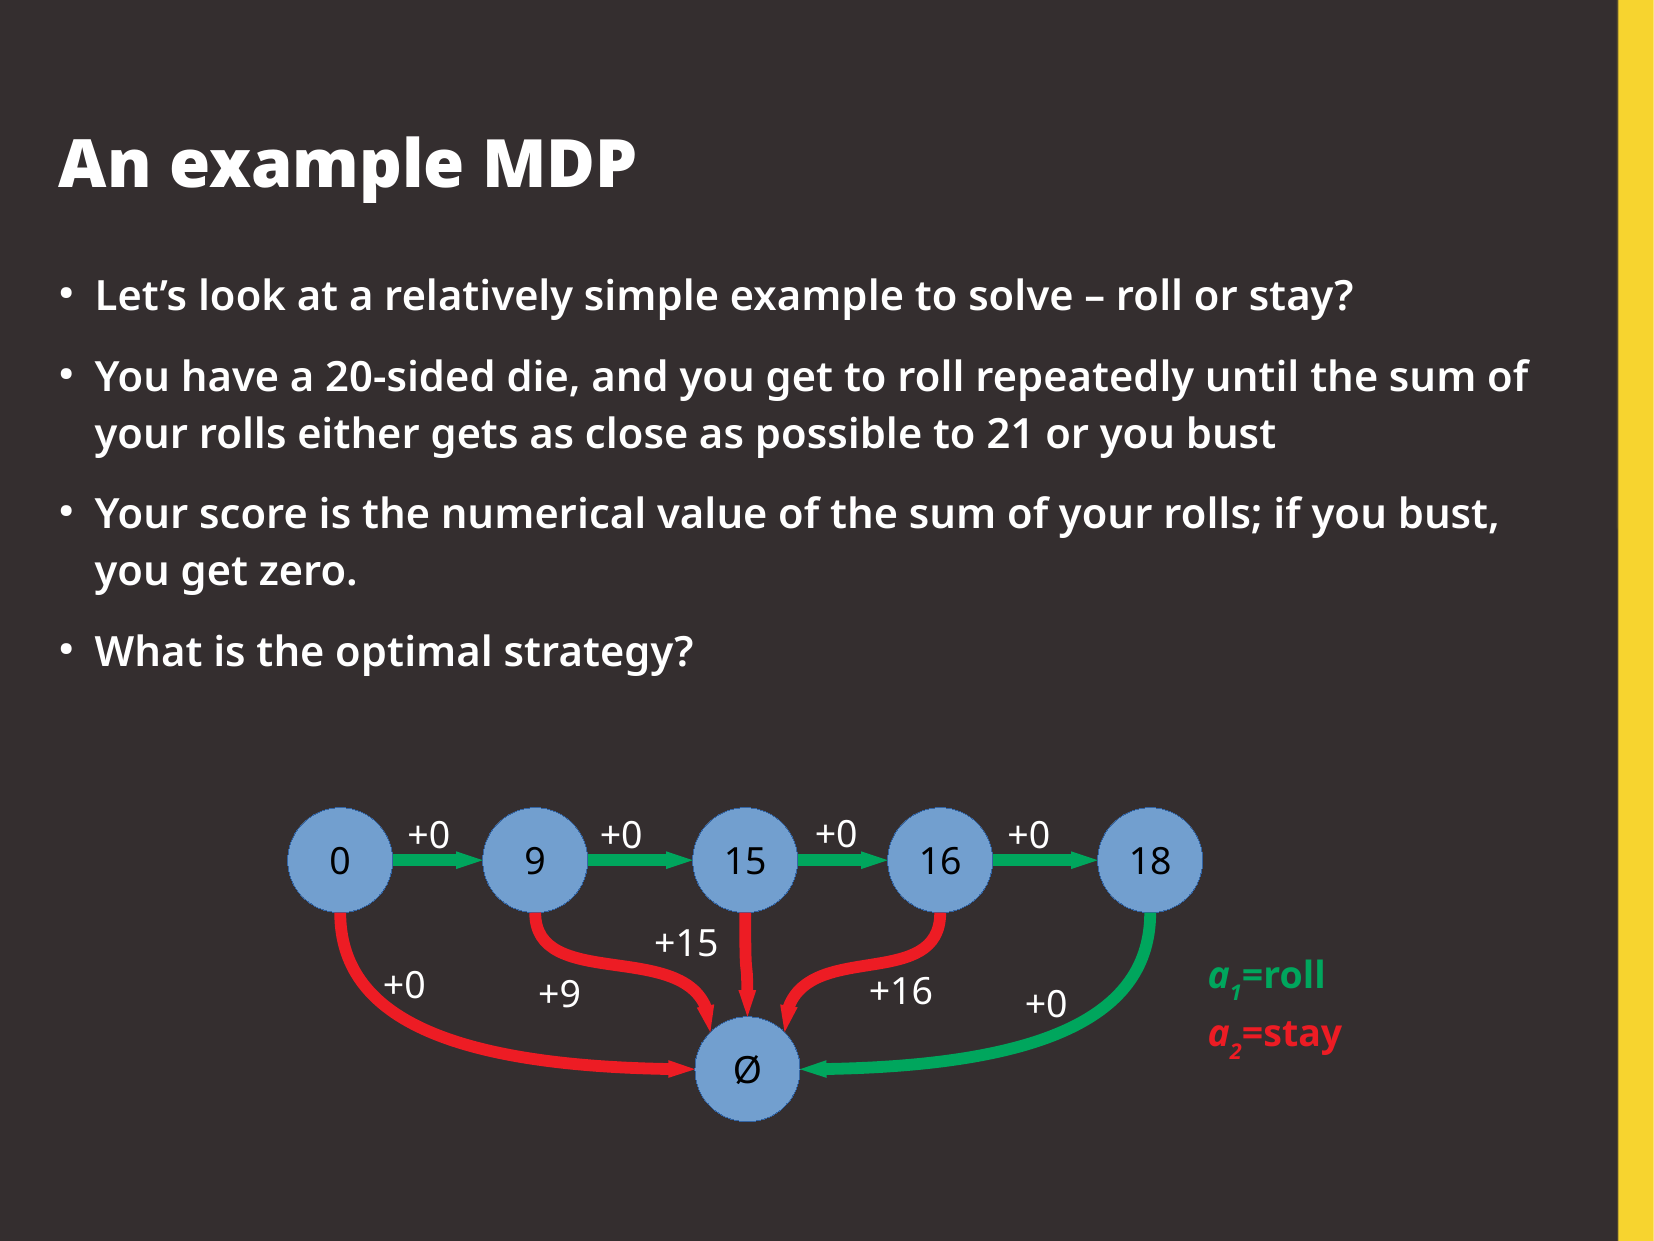

# An example MDP
Let’s look at a relatively simple example to solve – roll or stay?
You have a 20-sided die, and you get to roll repeatedly until the sum of your rolls either gets as close as possible to 21 or you bust
Your score is the numerical value of the sum of your rolls; if you bust, you get zero.
What is the optimal strategy?
+0
+0
+0
+0
0
9
15
16
18
+15
a1=roll
a2=stay
+0
+16
+9
+0
Ø